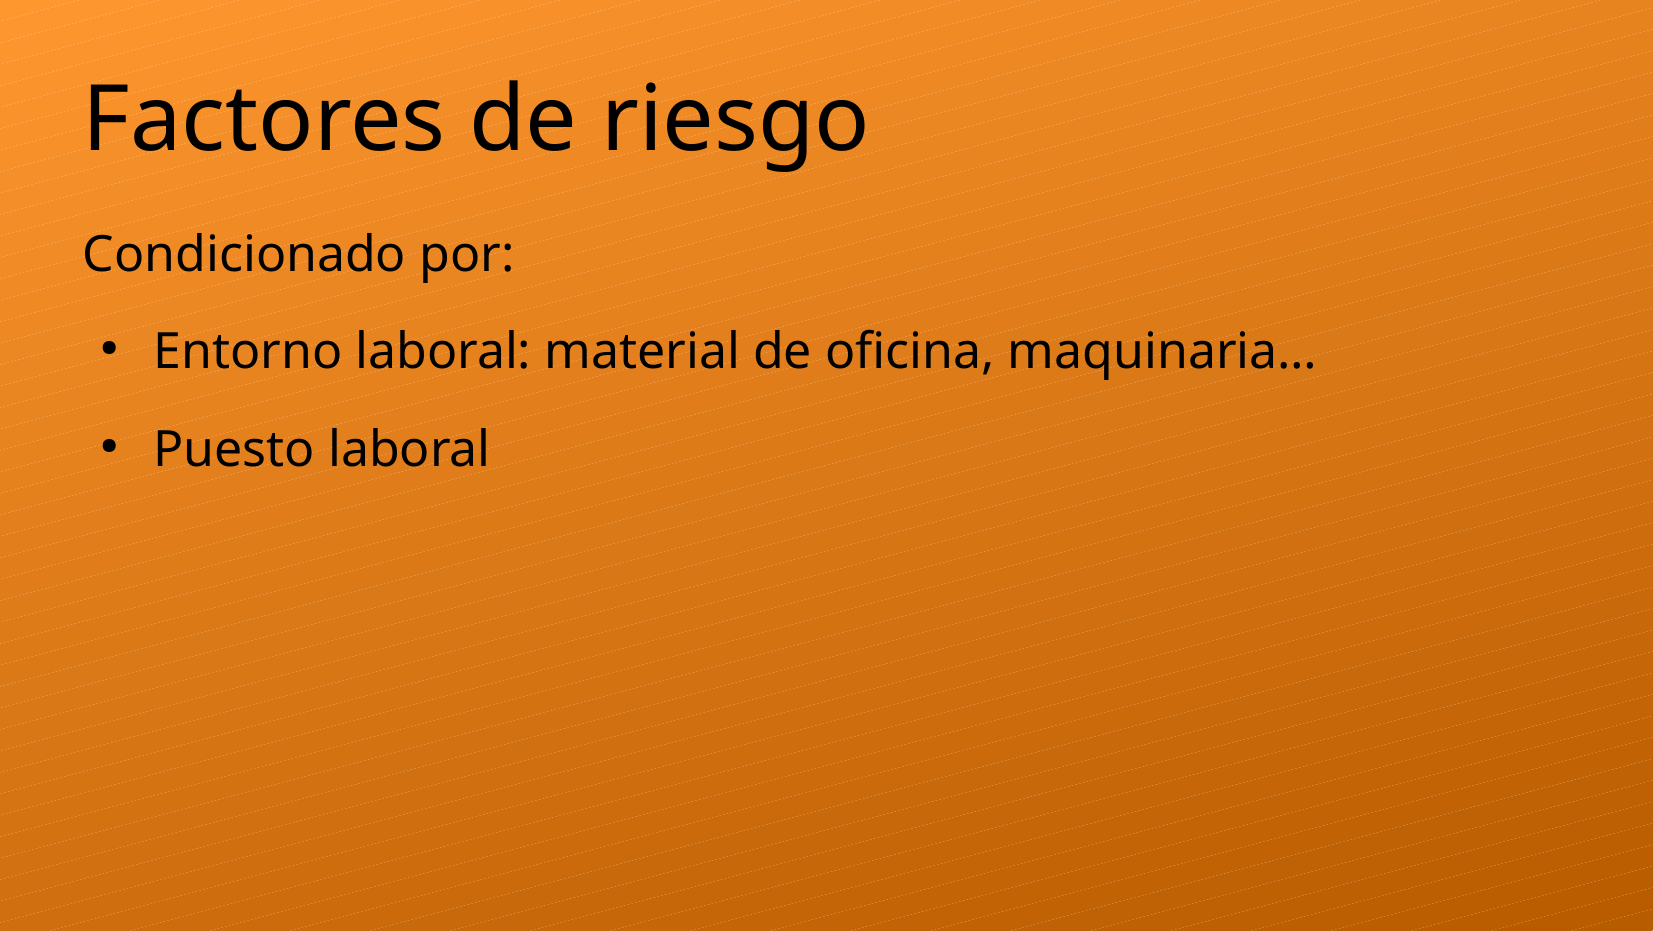

# Factores de riesgo
Condicionado por:
Entorno laboral: material de oficina, maquinaria…
Puesto laboral